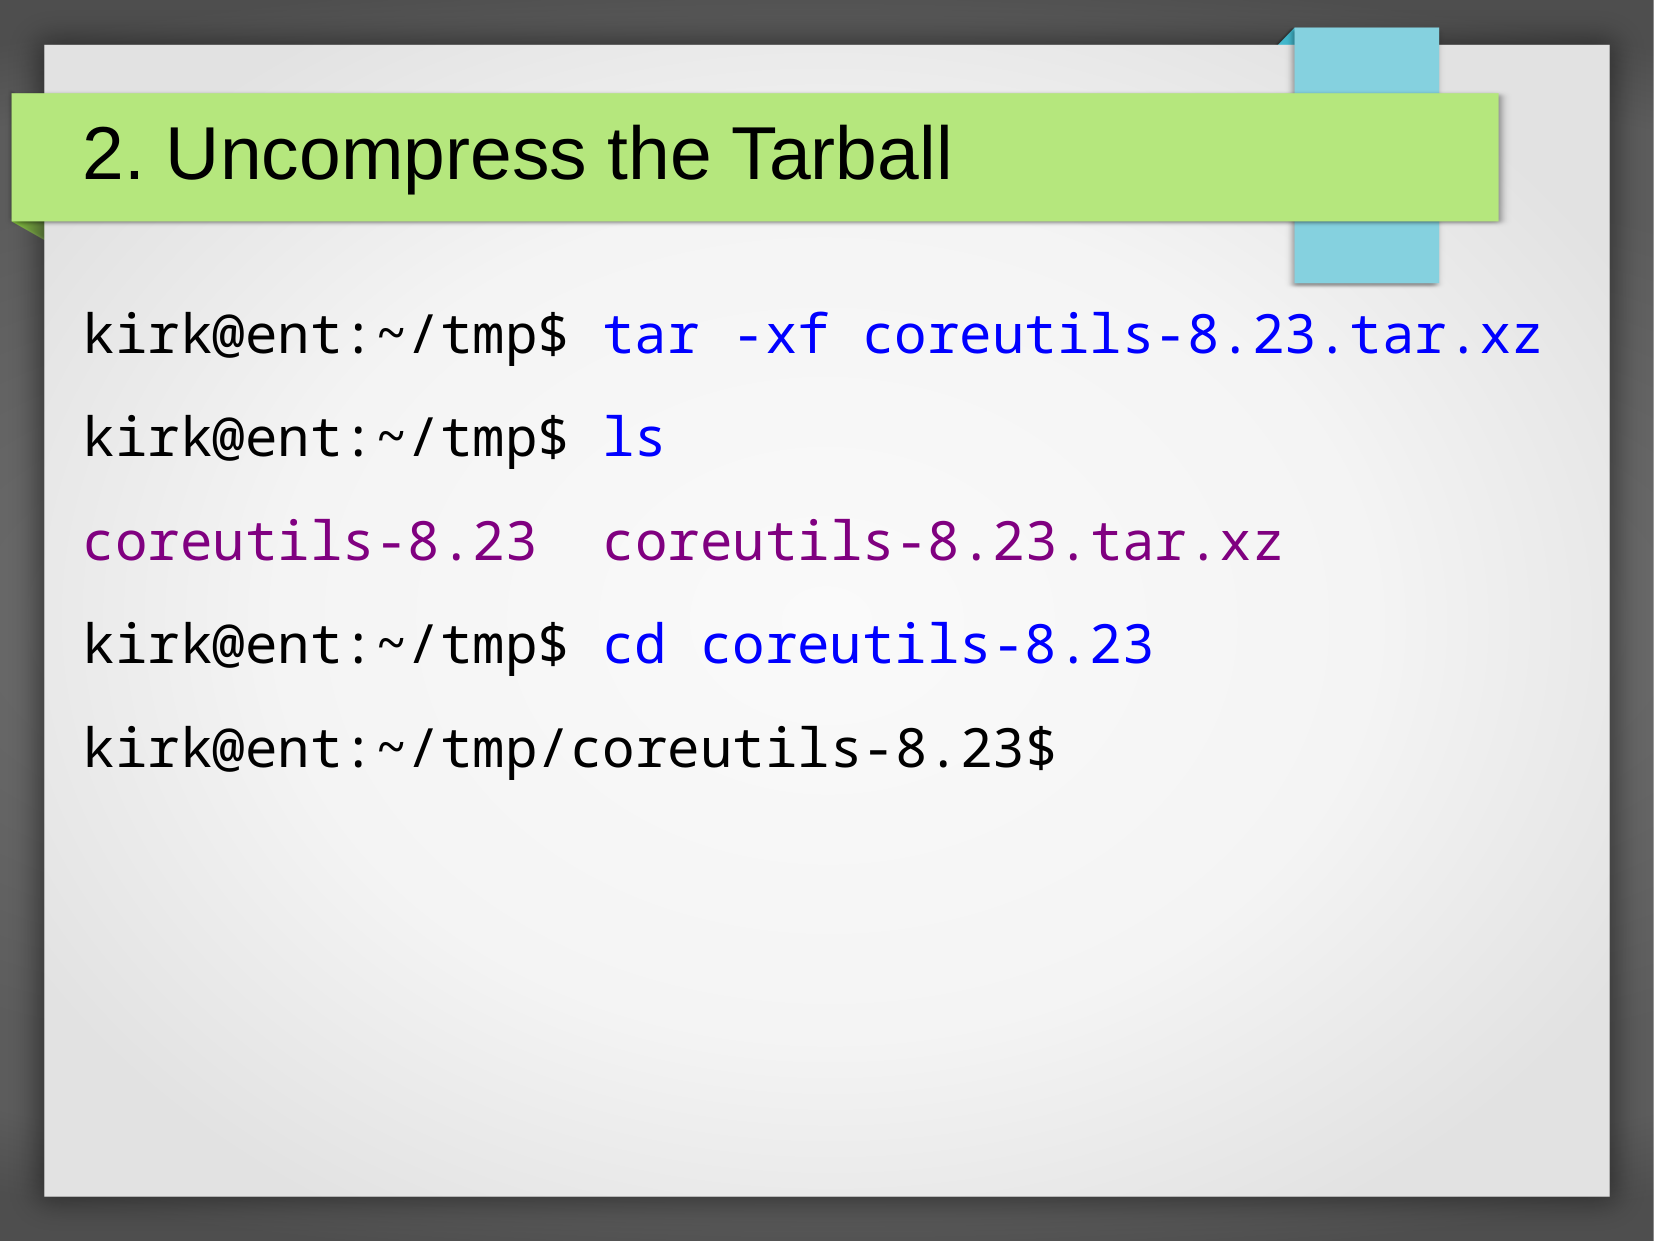

# 2. Uncompress the Tarball
kirk@ent:~/tmp$ tar -xf coreutils-8.23.tar.xz
kirk@ent:~/tmp$ ls
coreutils-8.23 coreutils-8.23.tar.xz
kirk@ent:~/tmp$ cd coreutils-8.23
kirk@ent:~/tmp/coreutils-8.23$